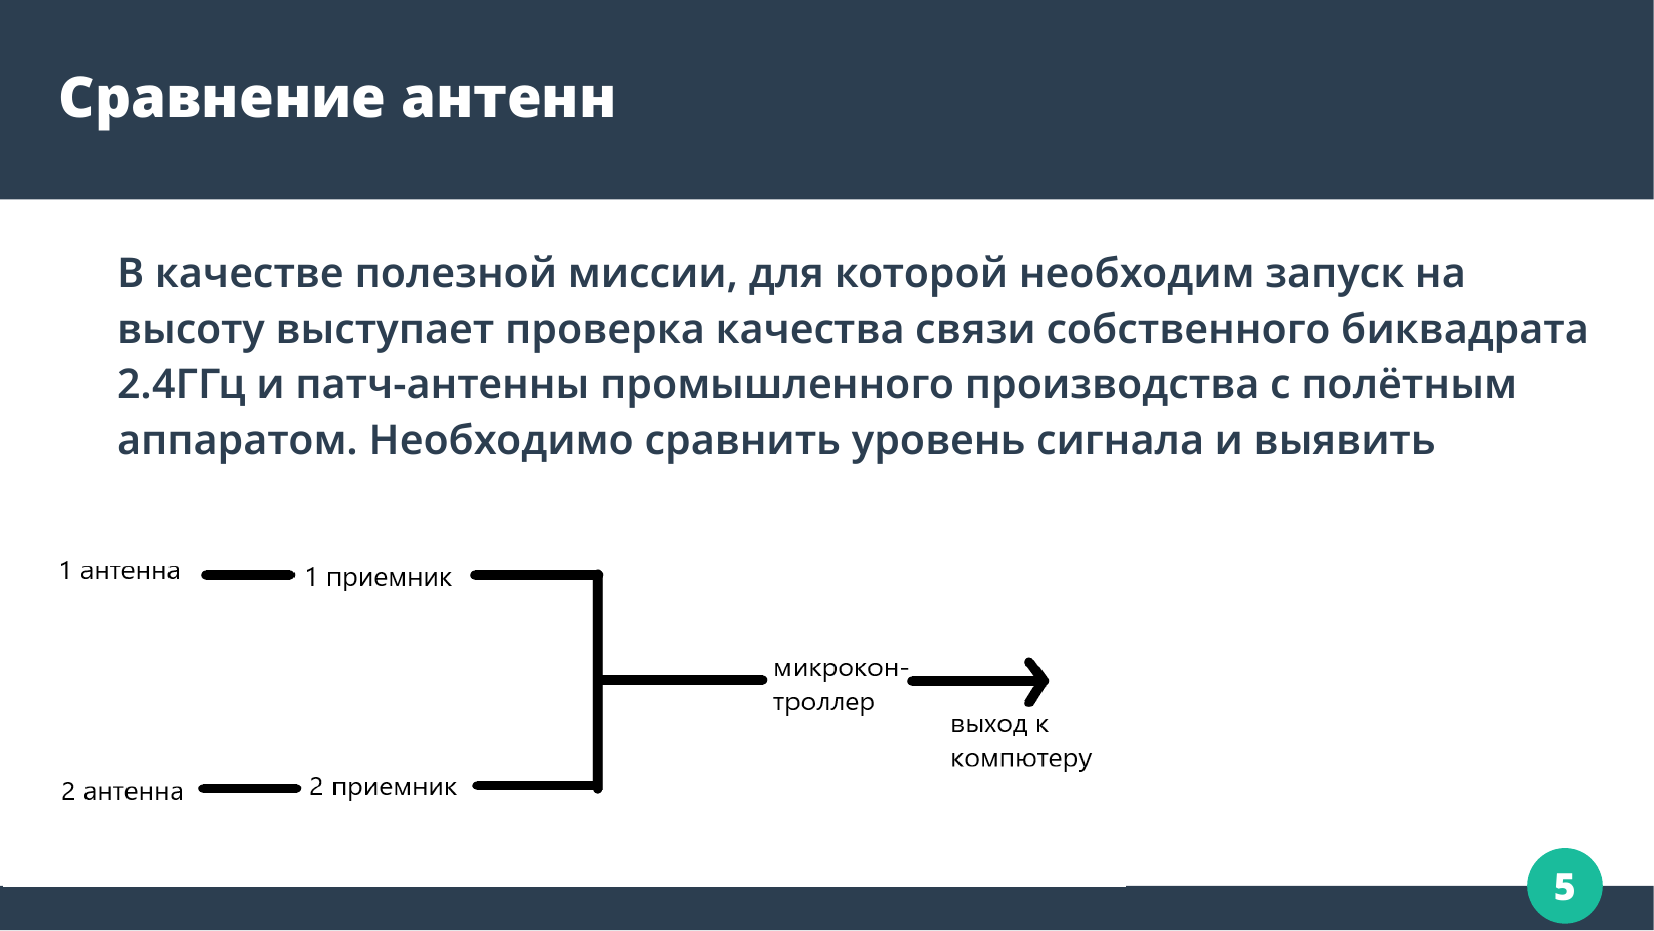

# Сравнение антенн
В качестве полезной миссии, для которой необходим запуск на высоту выступает проверка качества связи собственного биквадрата 2.4ГГц и патч-антенны промышленного производства с полётным аппаратом. Необходимо сравнить уровень сигнала и выявить лучшую.